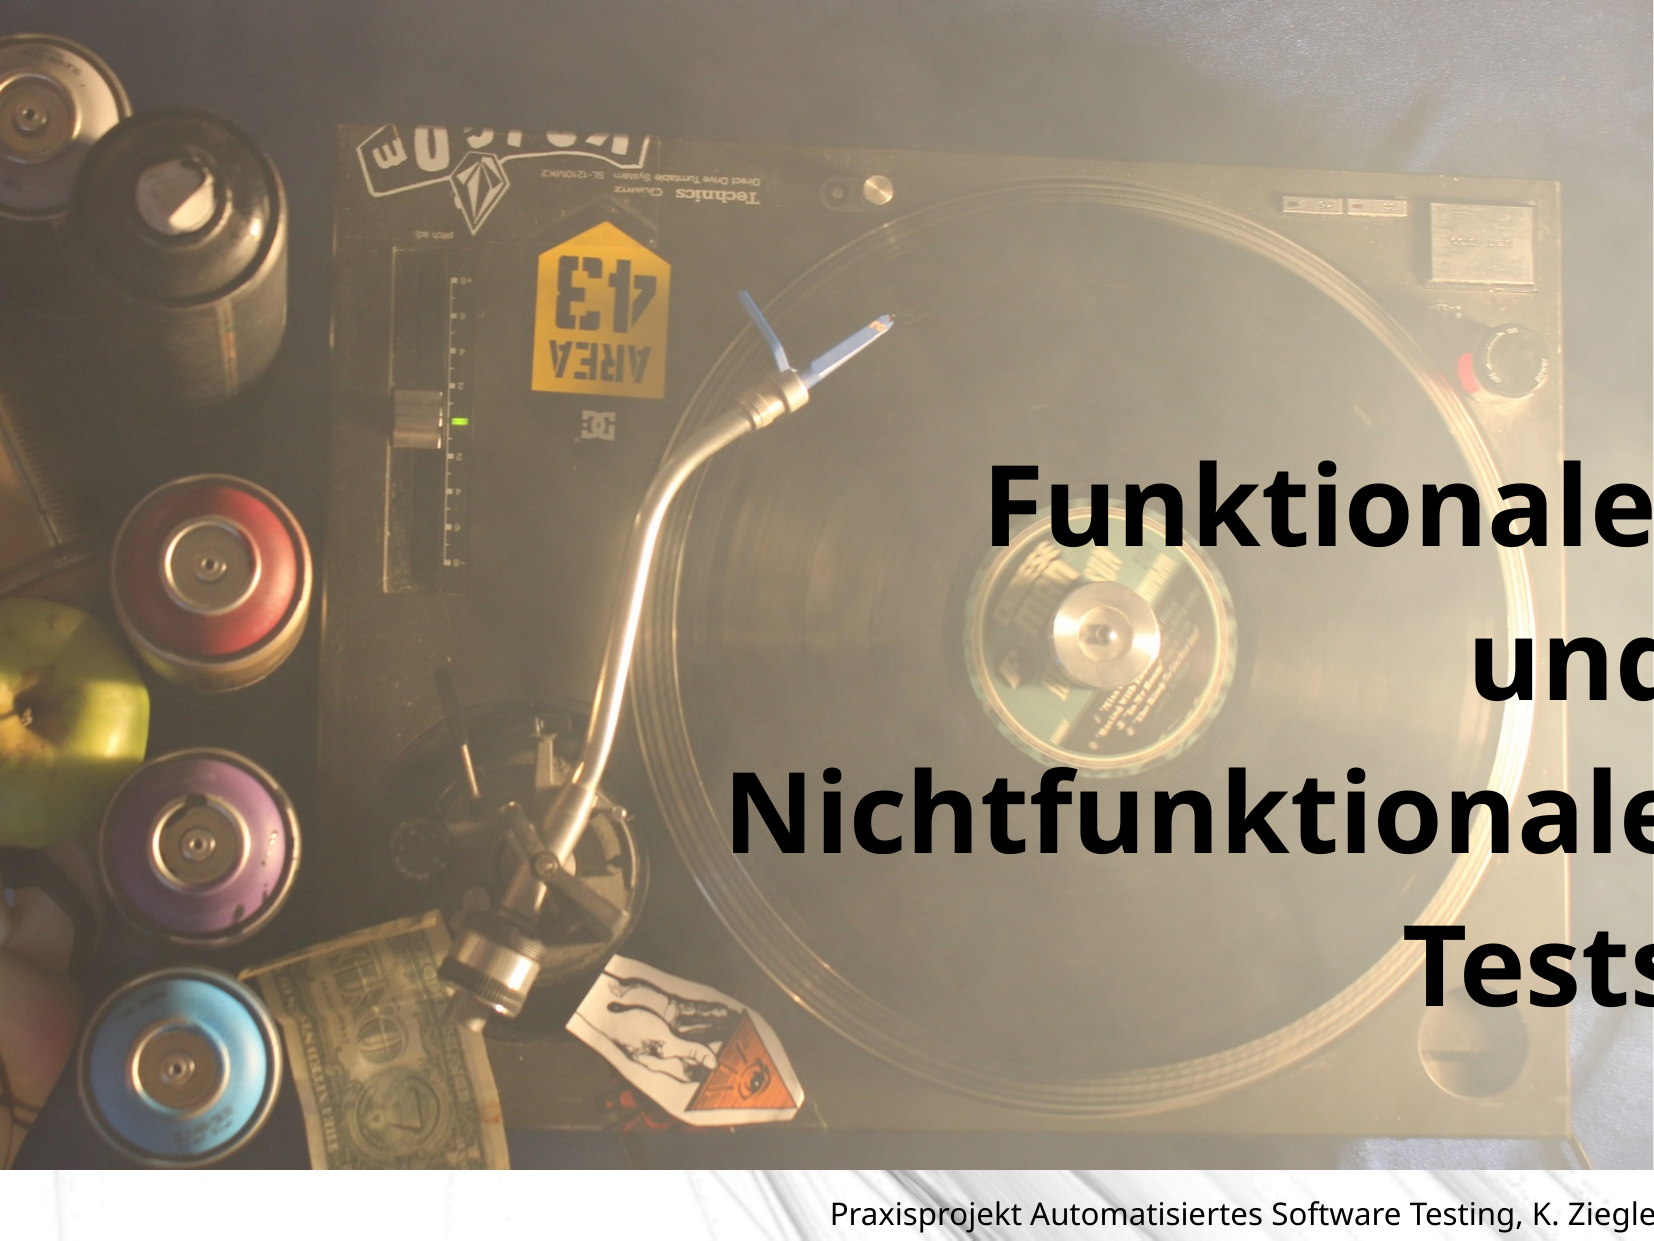

Funktionale
und
Nichtfunktionale
Tests
Praxisprojekt Automatisiertes Software Testing, K. Ziegler